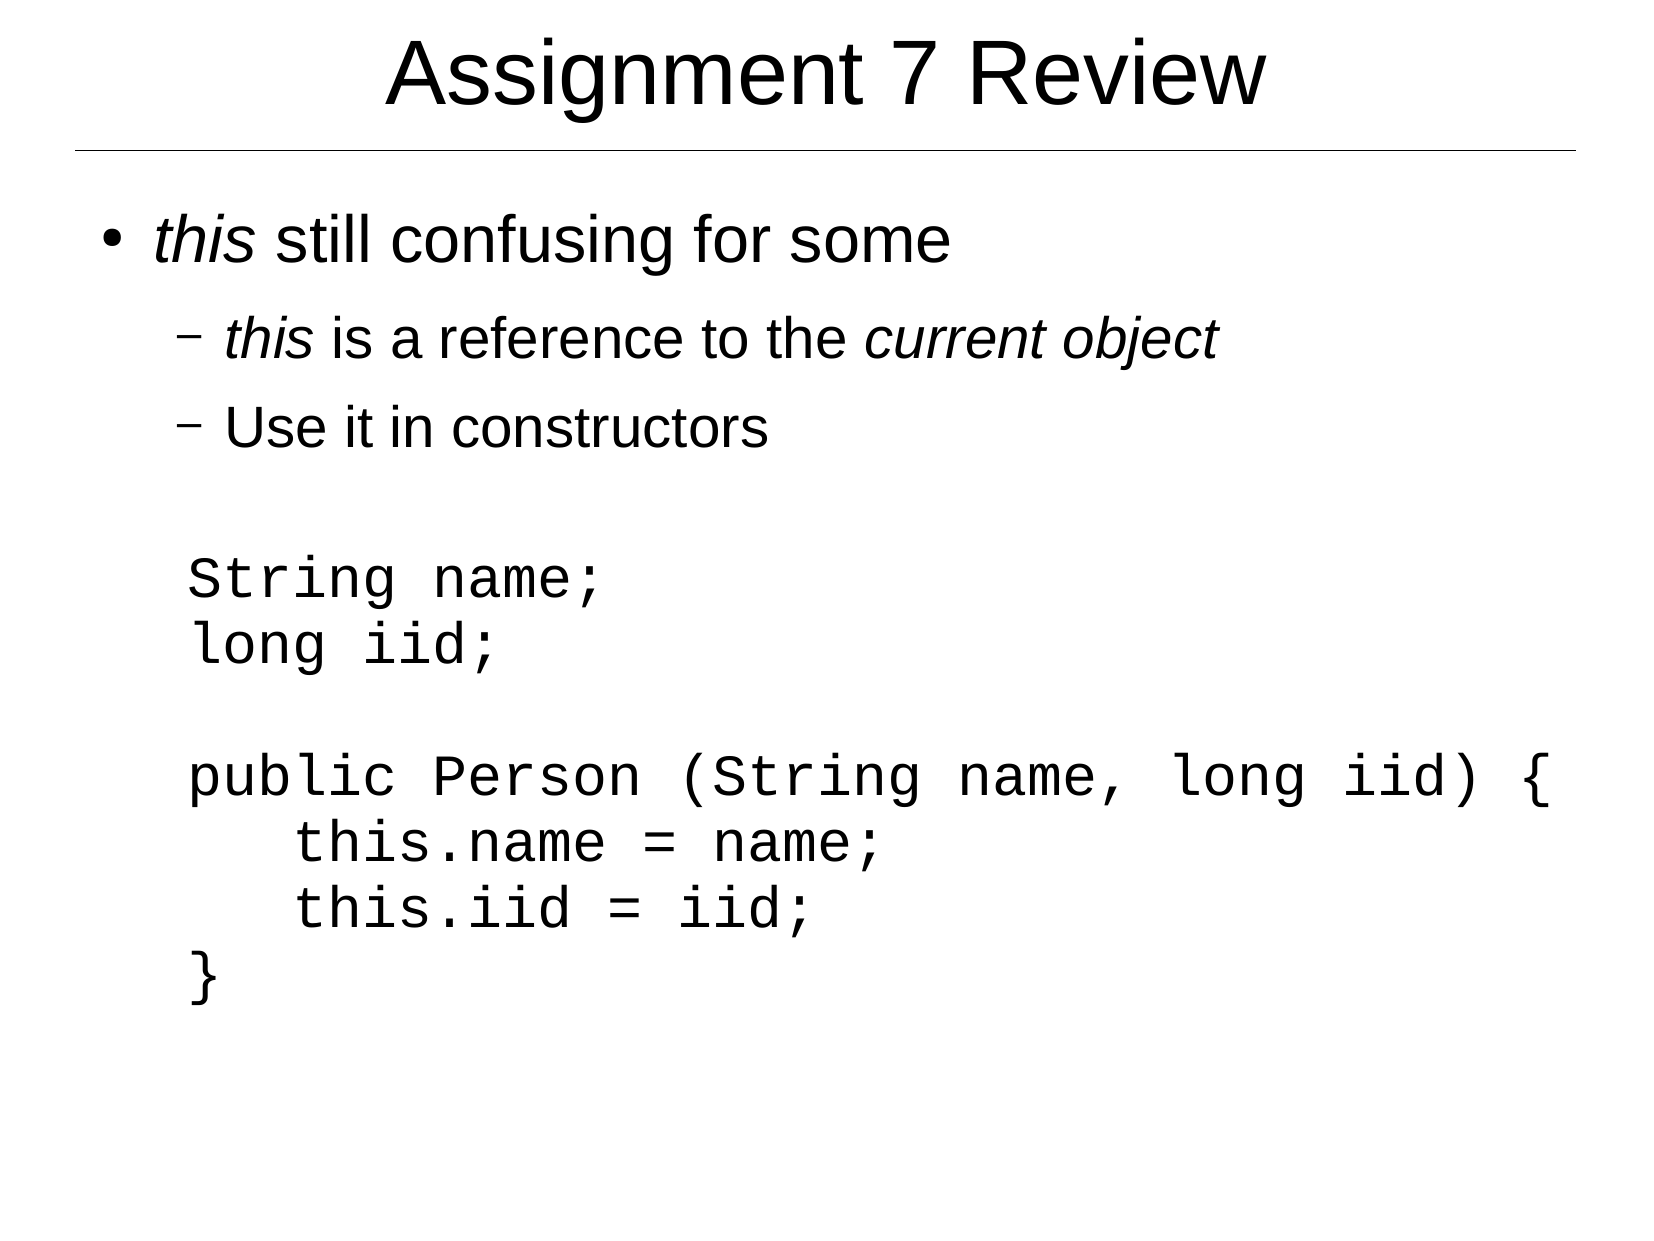

# Assignment 7 Review
this still confusing for some
this is a reference to the current object
Use it in constructors
 String name;
 long iid;
 public Person (String name, long iid) {
 this.name = name;
 this.iid = iid;
 }